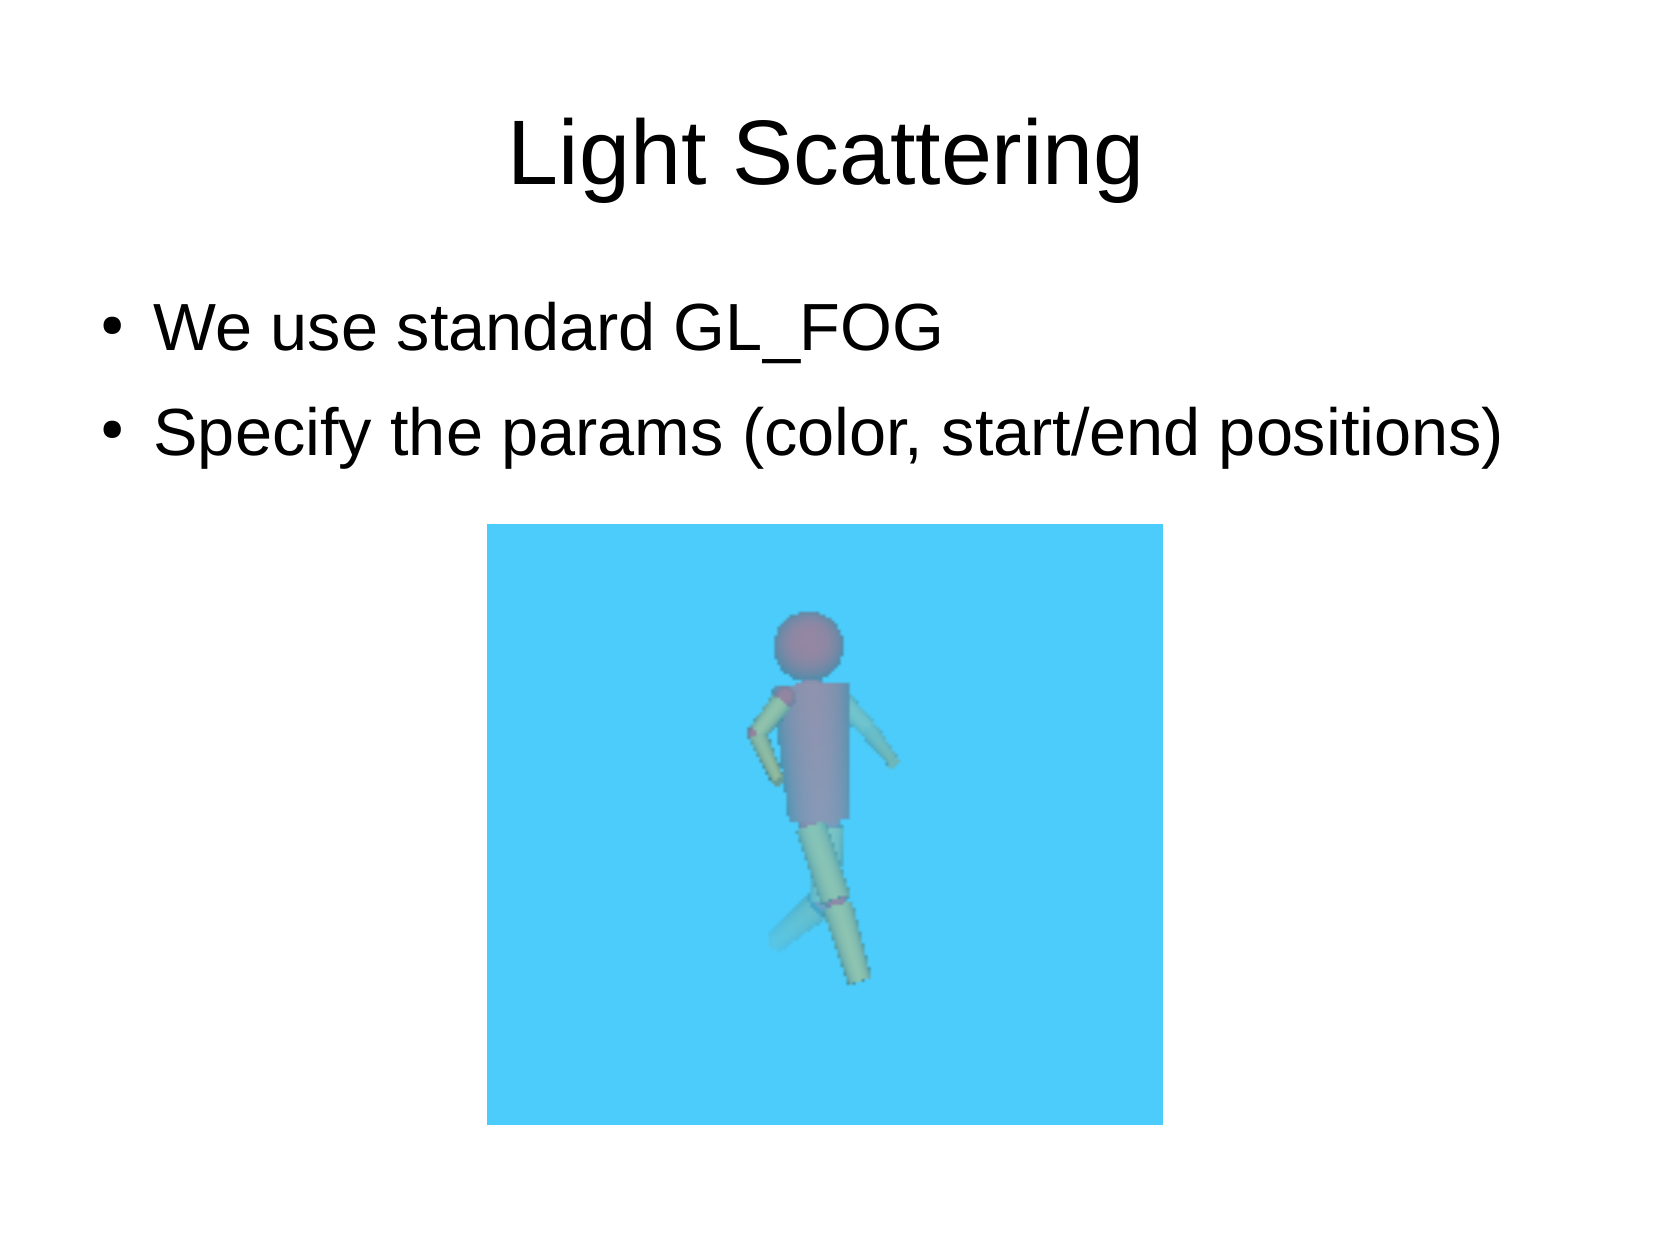

# Light Scattering
We use standard GL_FOG
Specify the params (color, start/end positions)